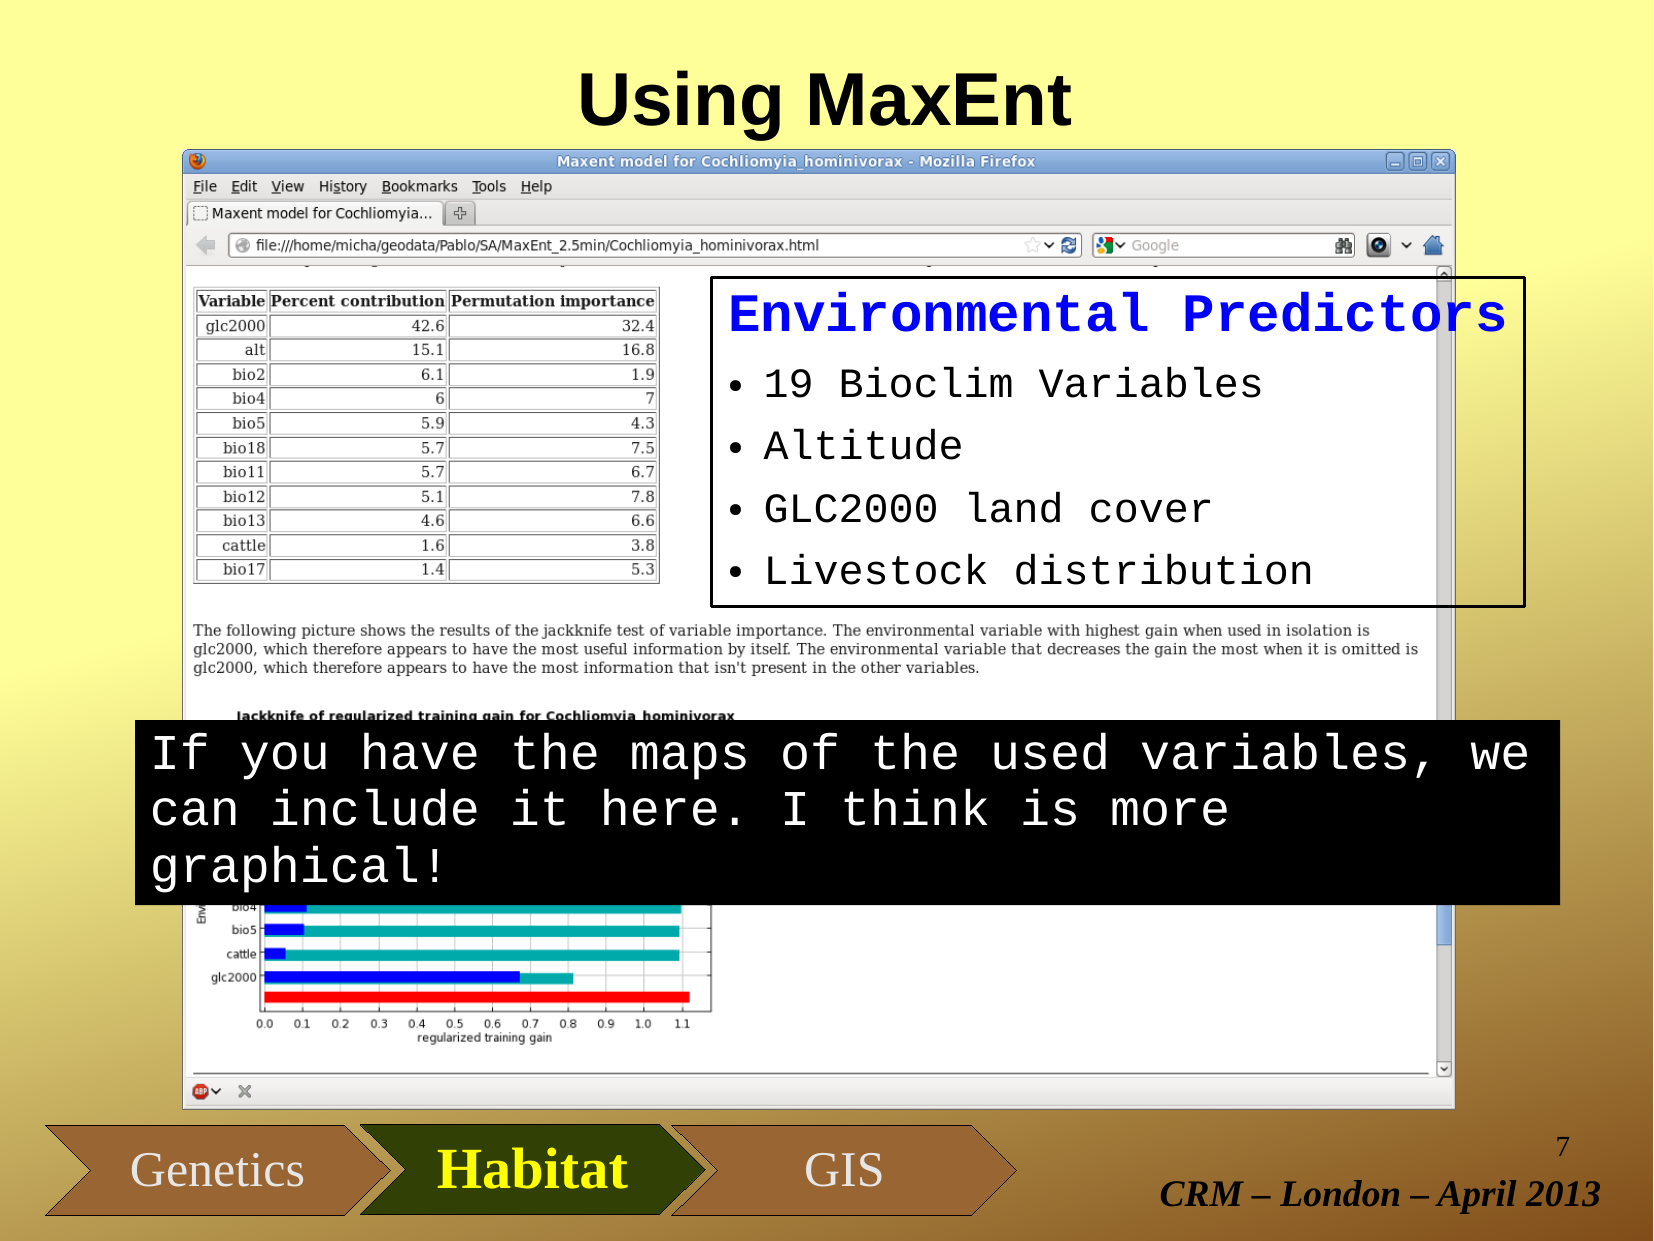

# Using MaxEnt
Environmental Predictors
19 Bioclim Variables
Altitude
GLC2000 land cover
Livestock distribution
If you have the maps of the used variables, we can include it here. I think is more graphical!